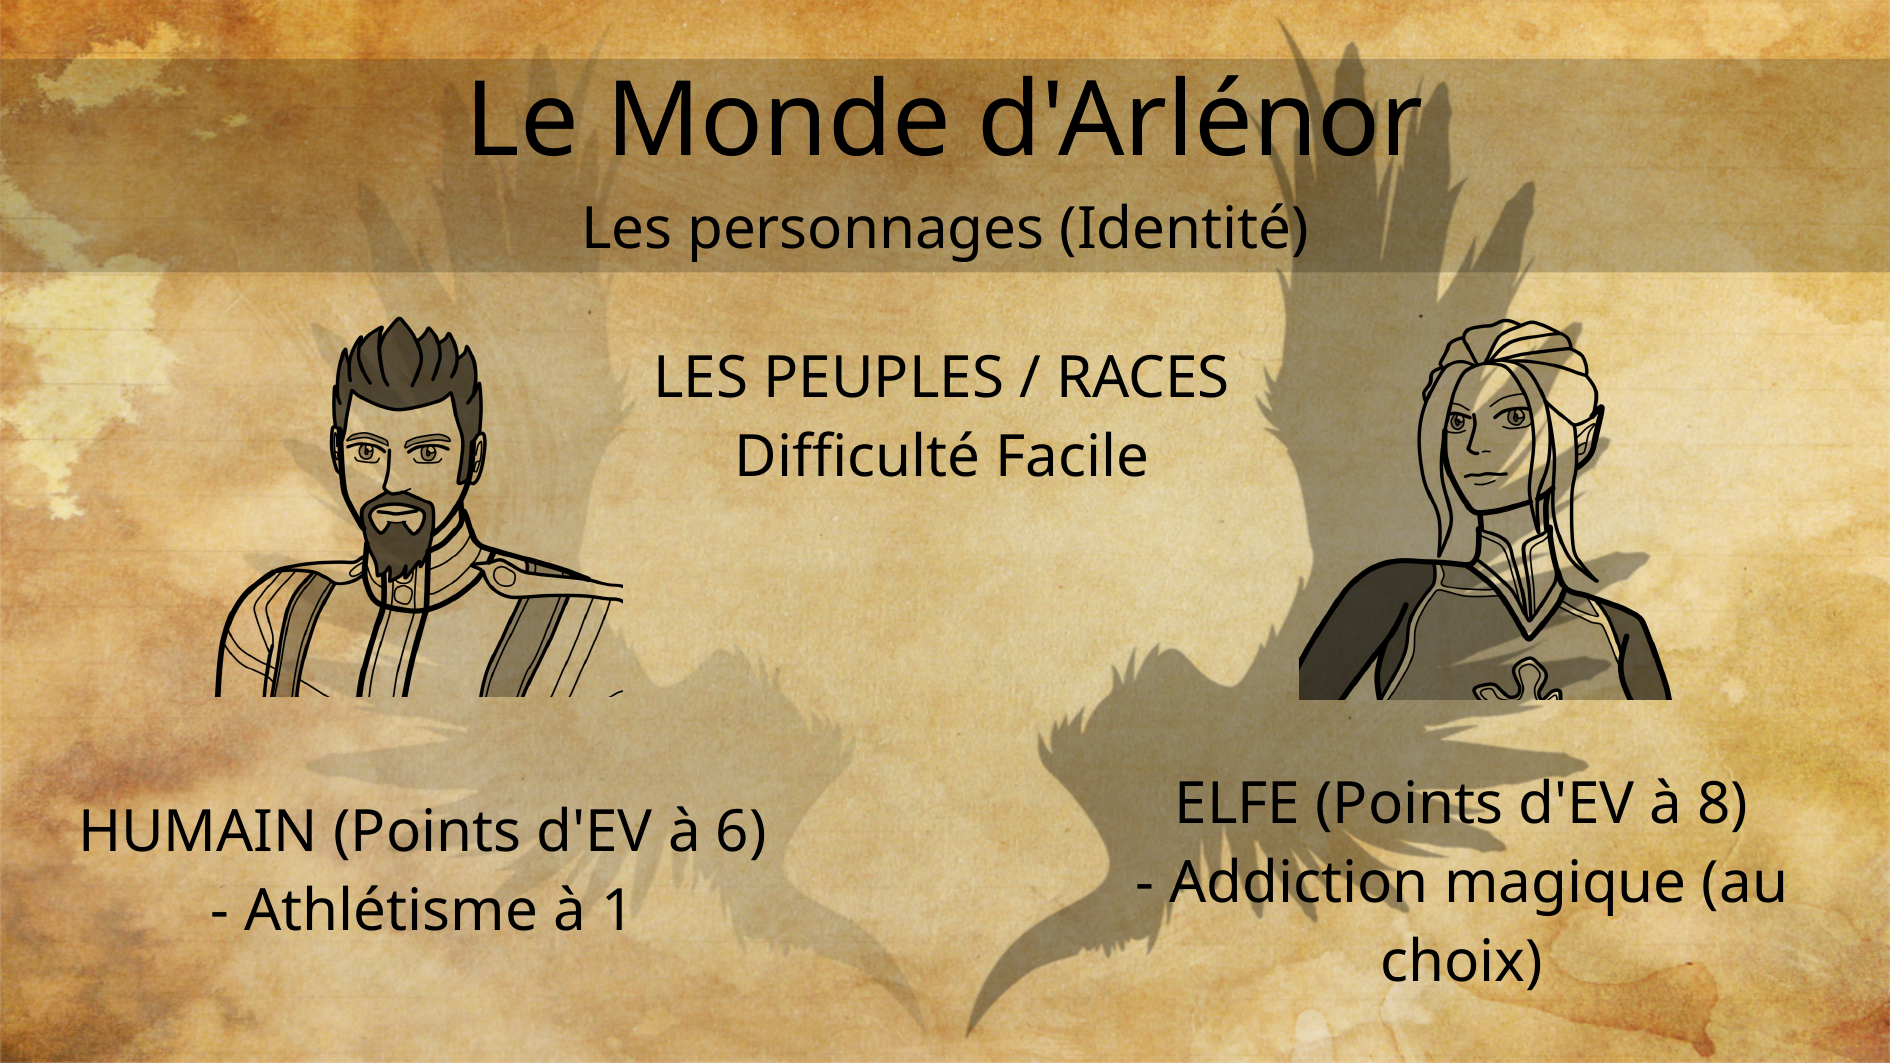

# Le Monde d'Arlénor Les personnages (Identité)
LES PEUPLES / RACES
Difficulté Facile
HUMAIN (Points d'EV à 6)
- Athlétisme à 1
ELFE (Points d'EV à 8)
- Addiction magique (au choix)